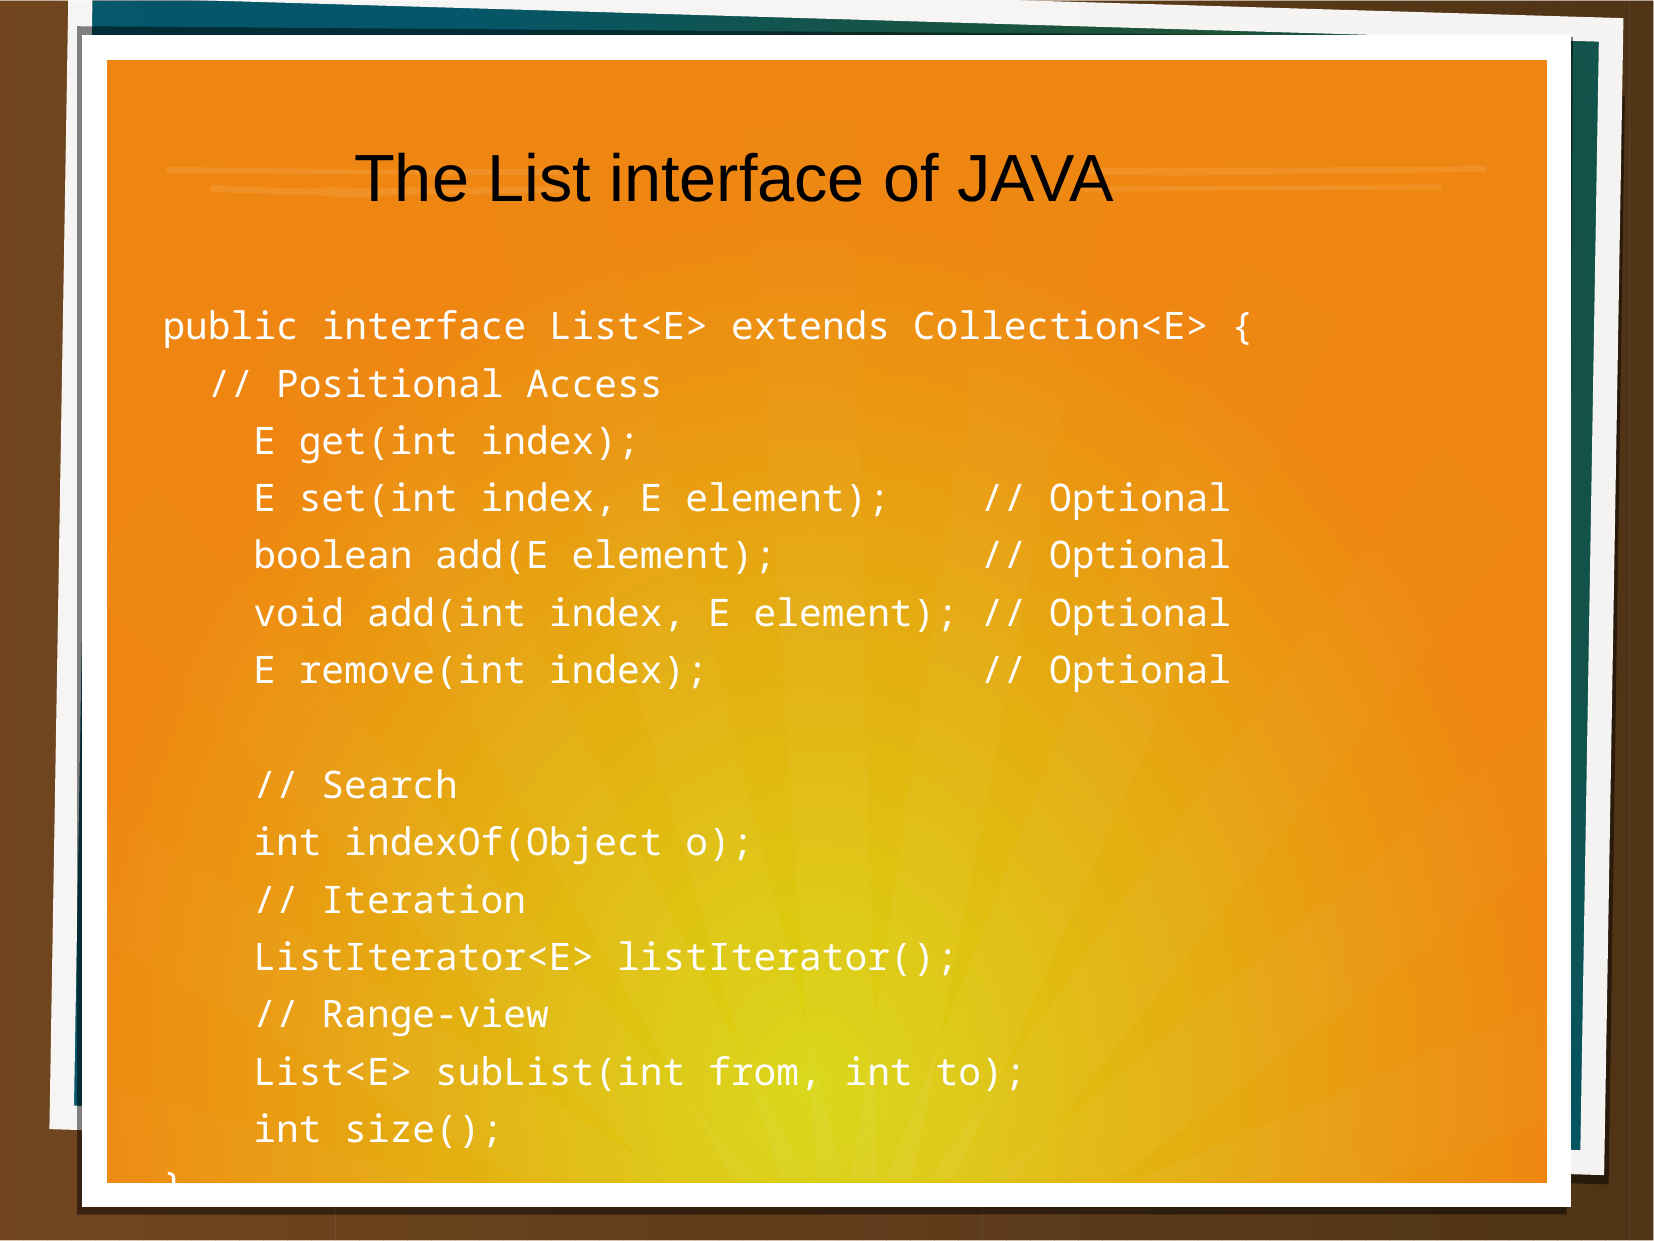

# The List interface of JAVA
public interface List<E> extends Collection<E> {
 // Positional Access
 E get(int index);
 E set(int index, E element); // Optional
 boolean add(E element); // Optional
 void add(int index, E element); // Optional
 E remove(int index); // Optional
 // Search
 int indexOf(Object o);
 // Iteration
 ListIterator<E> listIterator();
 // Range-view
 List<E> subList(int from, int to);
 int size();
}